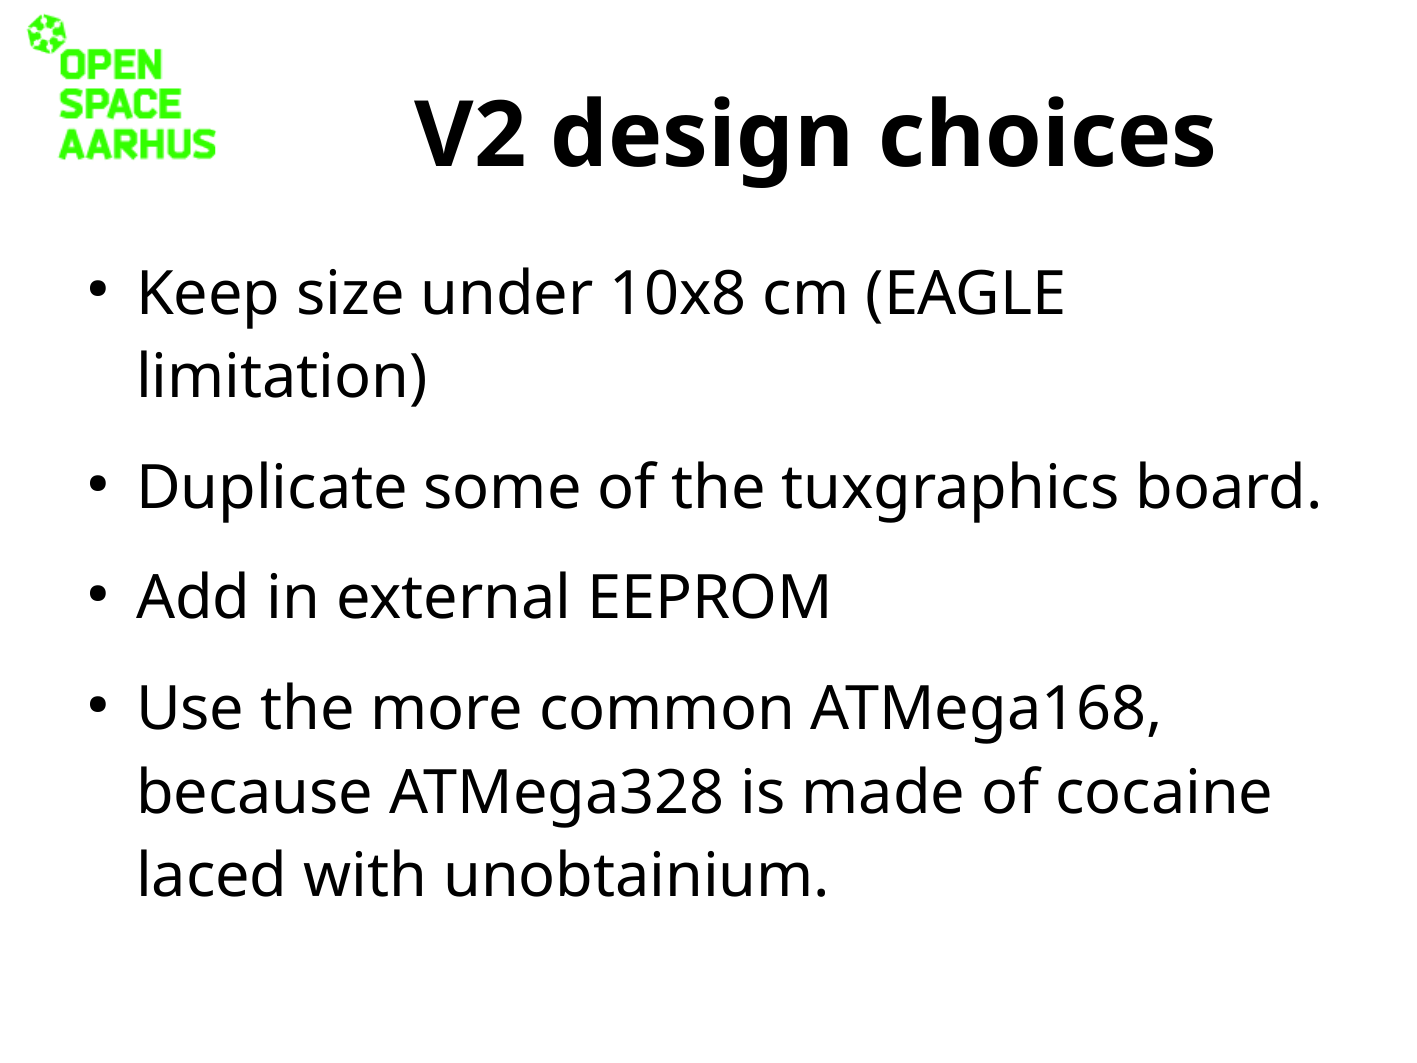

# V2 design choices
Keep size under 10x8 cm (EAGLE limitation)
Duplicate some of the tuxgraphics board.
Add in external EEPROM
Use the more common ATMega168, because ATMega328 is made of cocaine laced with unobtainium.